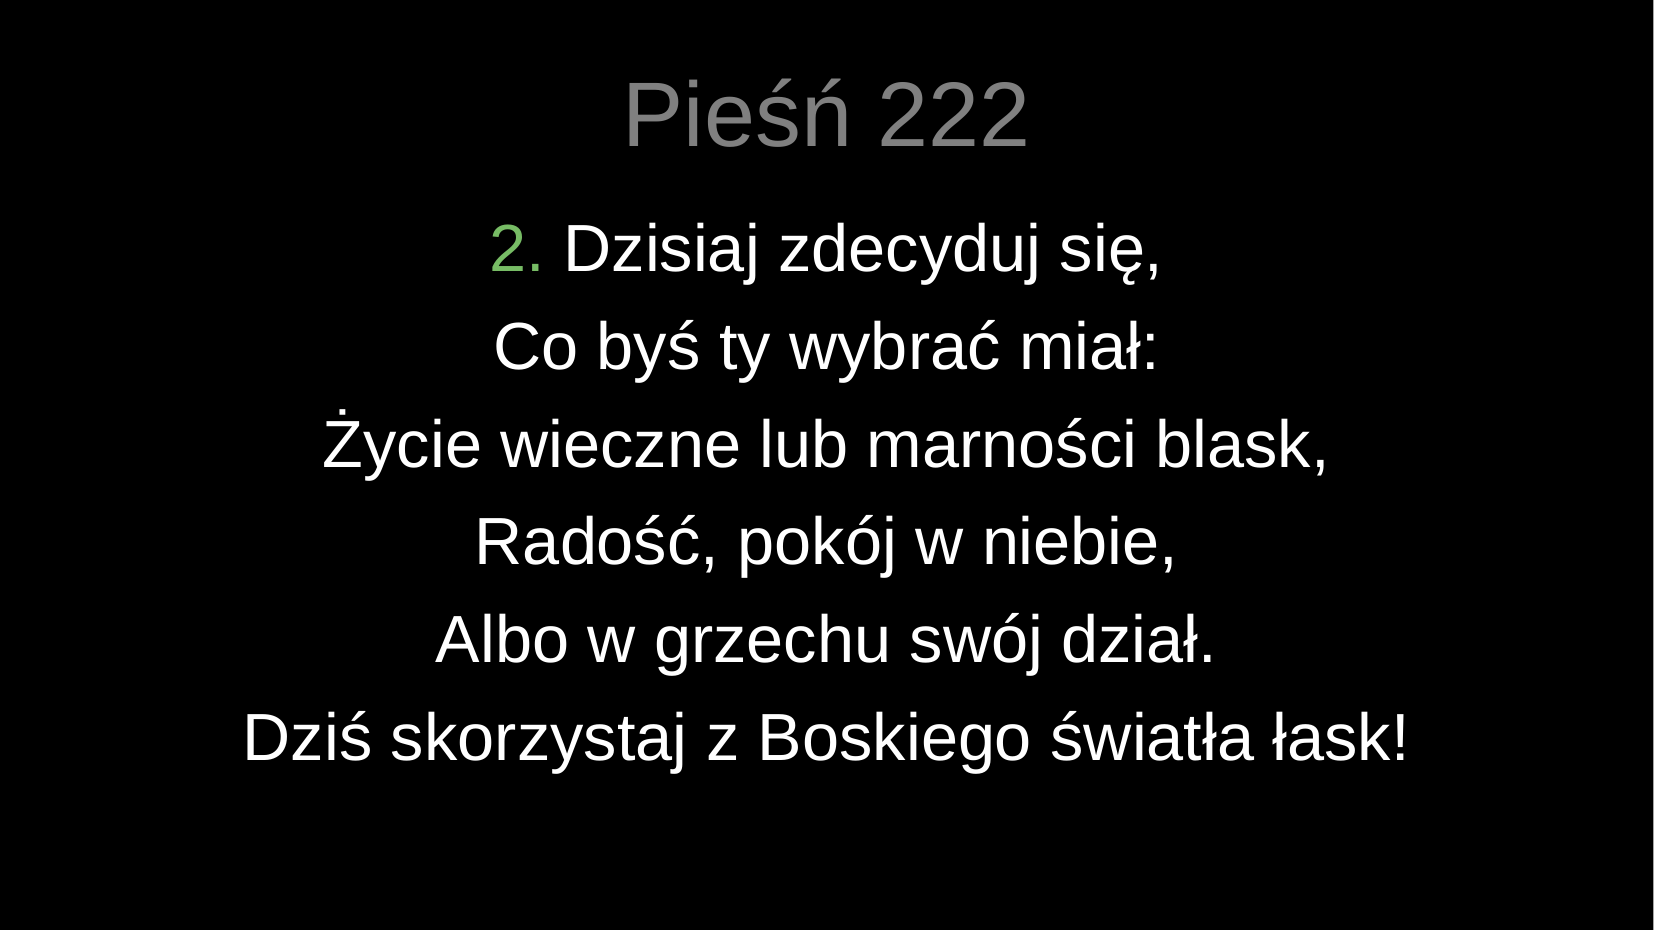

# Pieśń 222
2. Dzisiaj zdecyduj się,
Co byś ty wybrać miał:
Życie wieczne lub marności blask,
Radość, pokój w niebie,
Albo w grzechu swój dział.
Dziś skorzystaj z Boskiego światła łask!